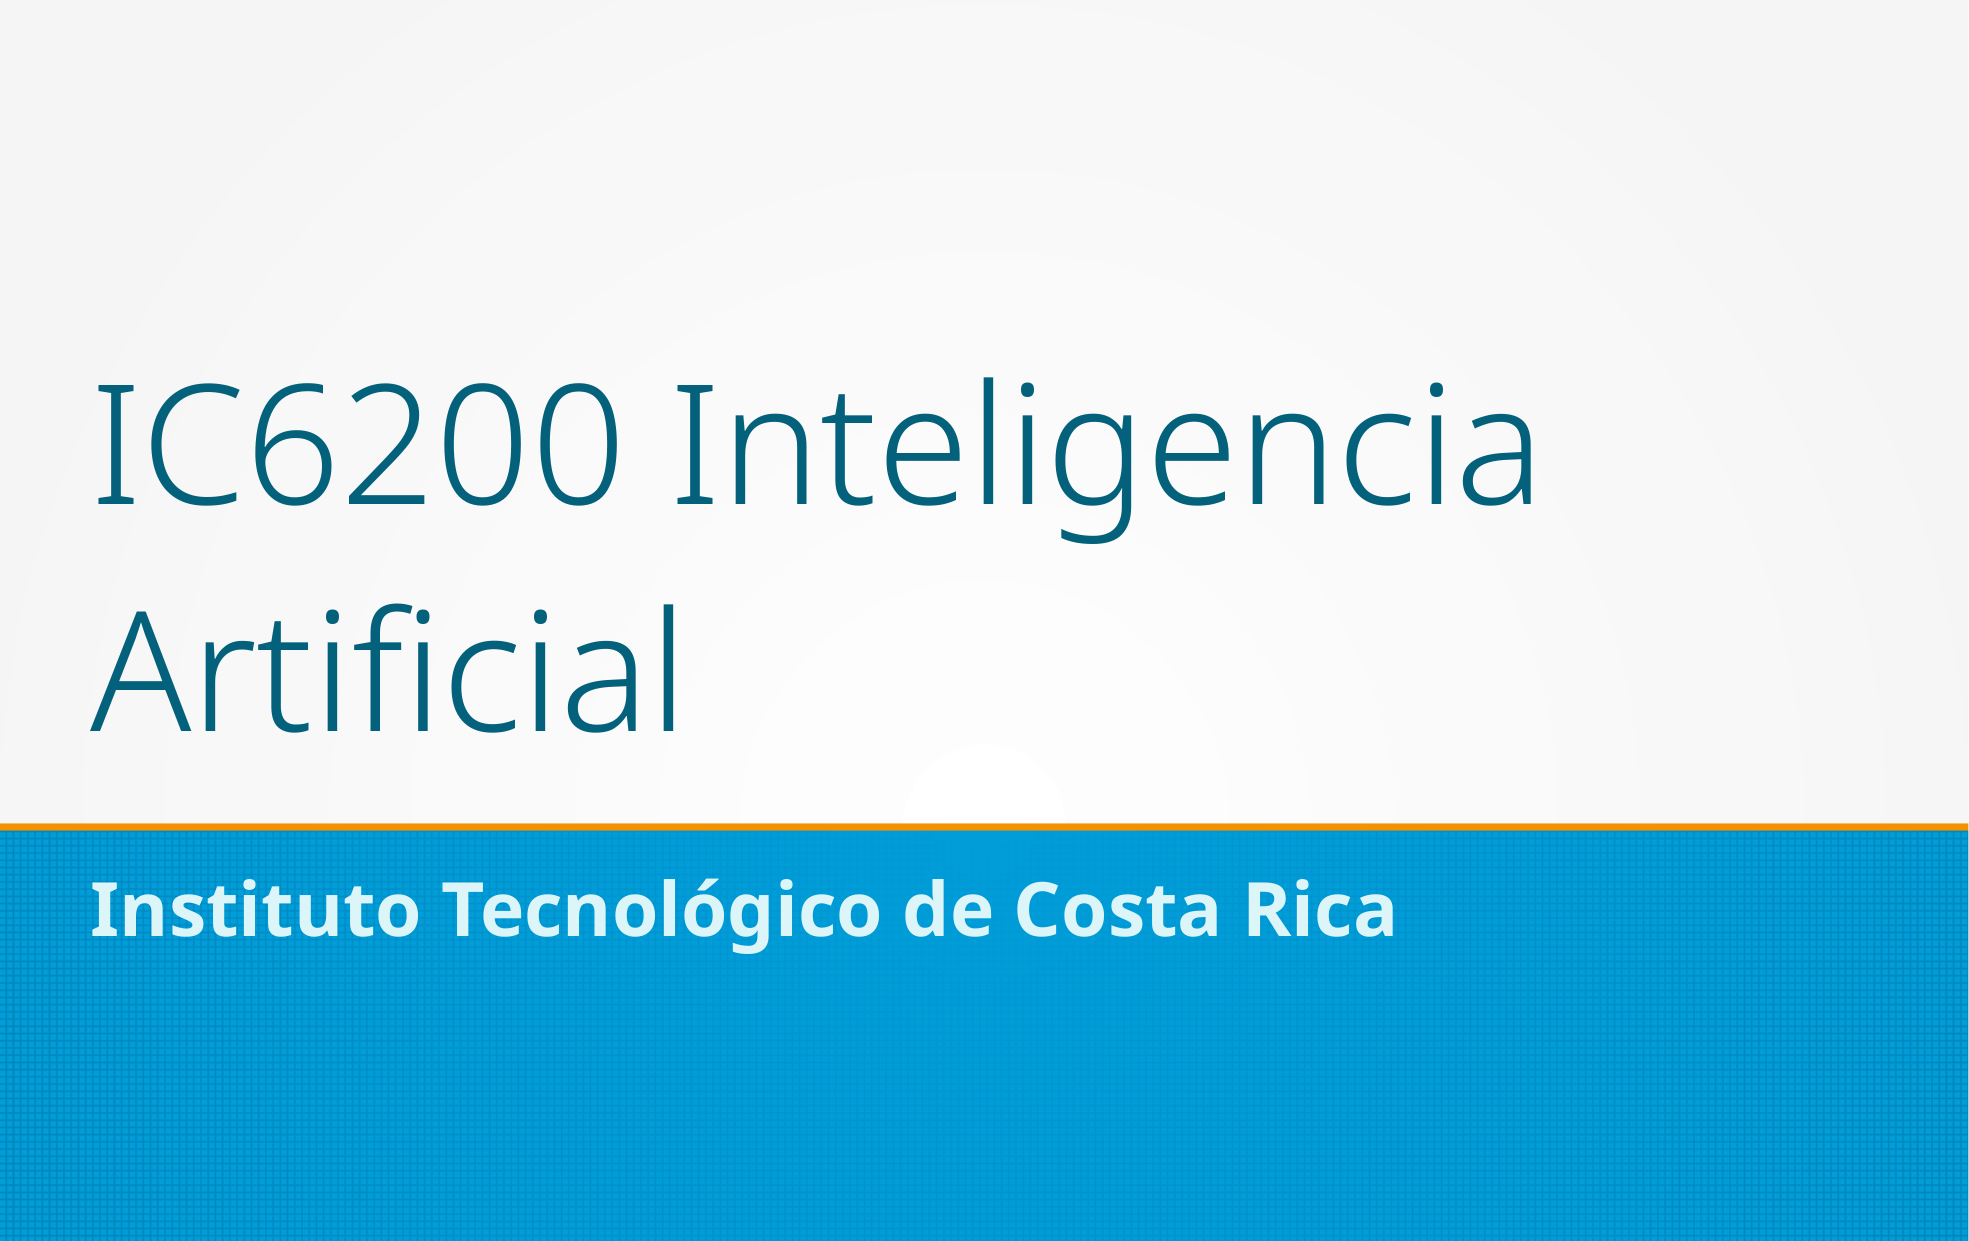

# IC6200 Inteligencia Artificial
Instituto Tecnológico de Costa Rica